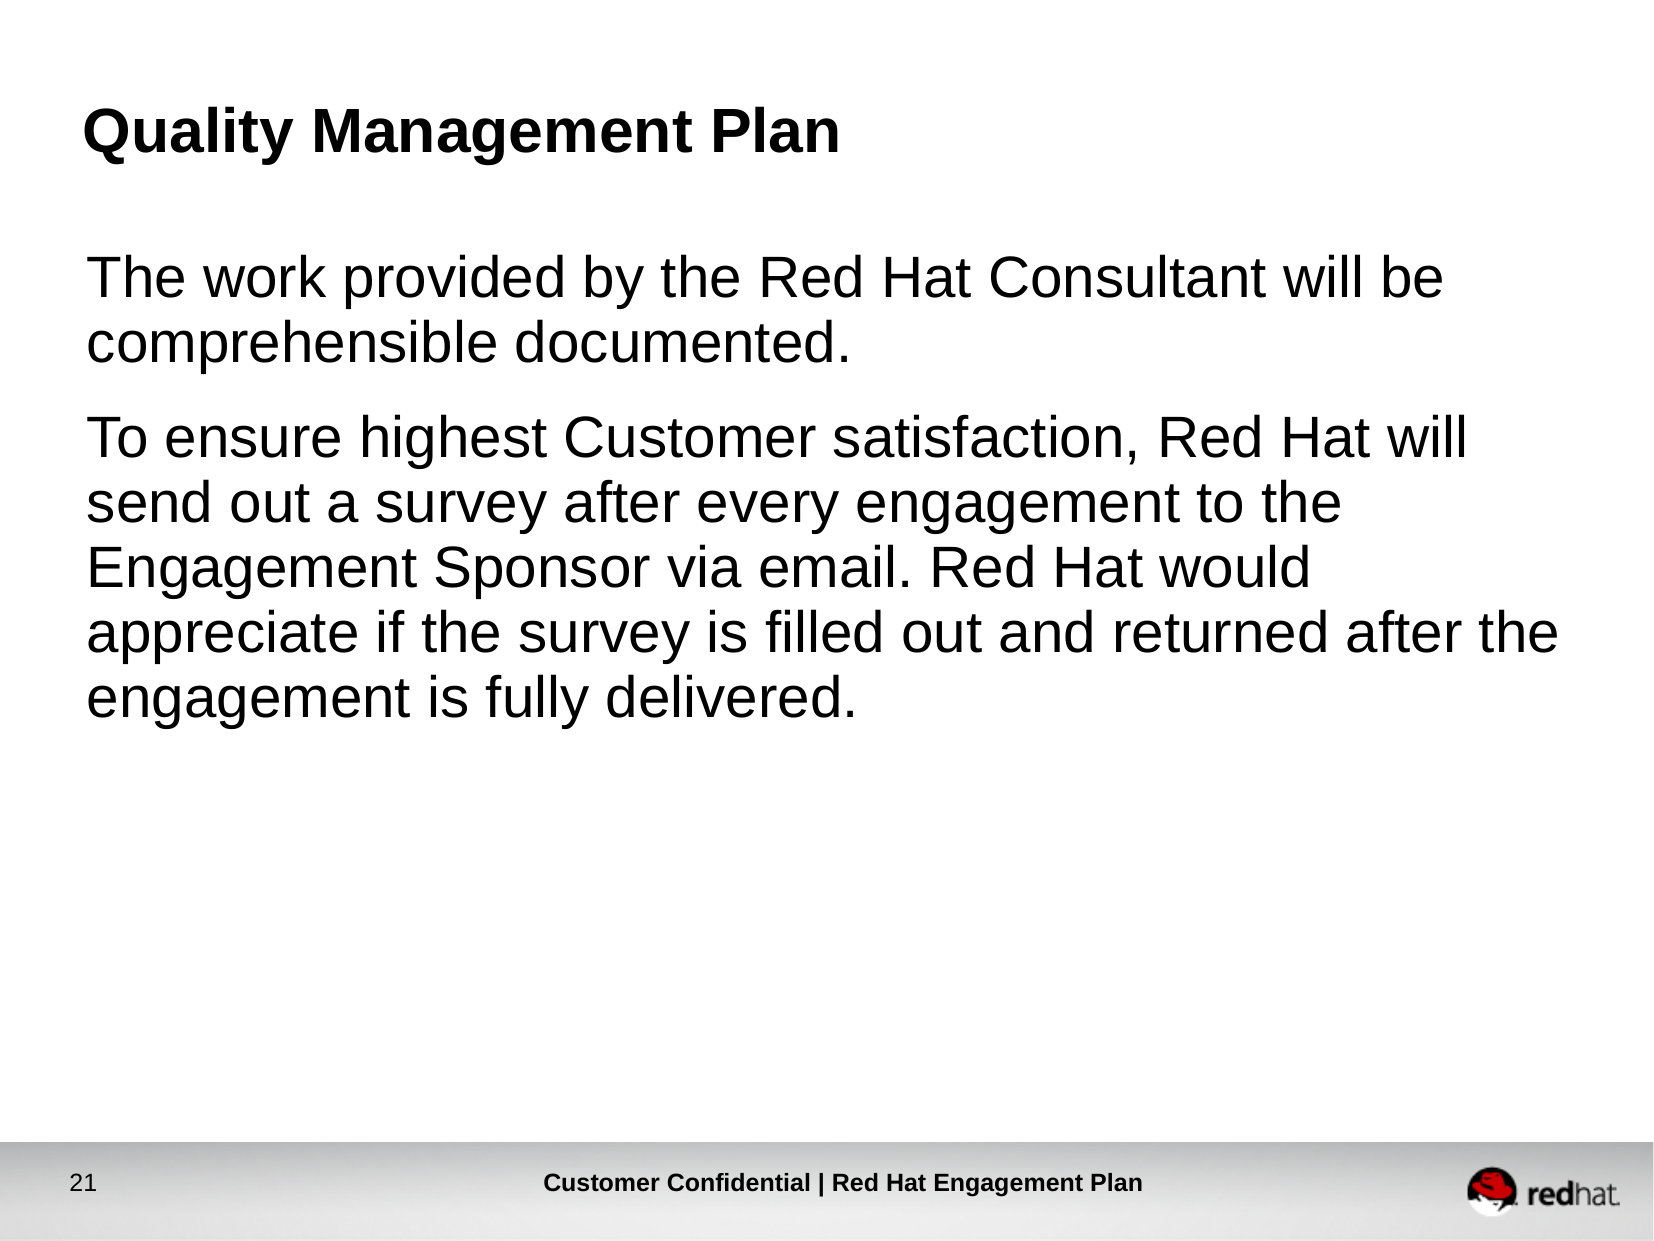

# Quality Management Plan
The work provided by the Red Hat Consultant will be comprehensible documented.
To ensure highest Customer satisfaction, Red Hat will send out a survey after every engagement to the Engagement Sponsor via email. Red Hat would appreciate if the survey is filled out and returned after the engagement is fully delivered.